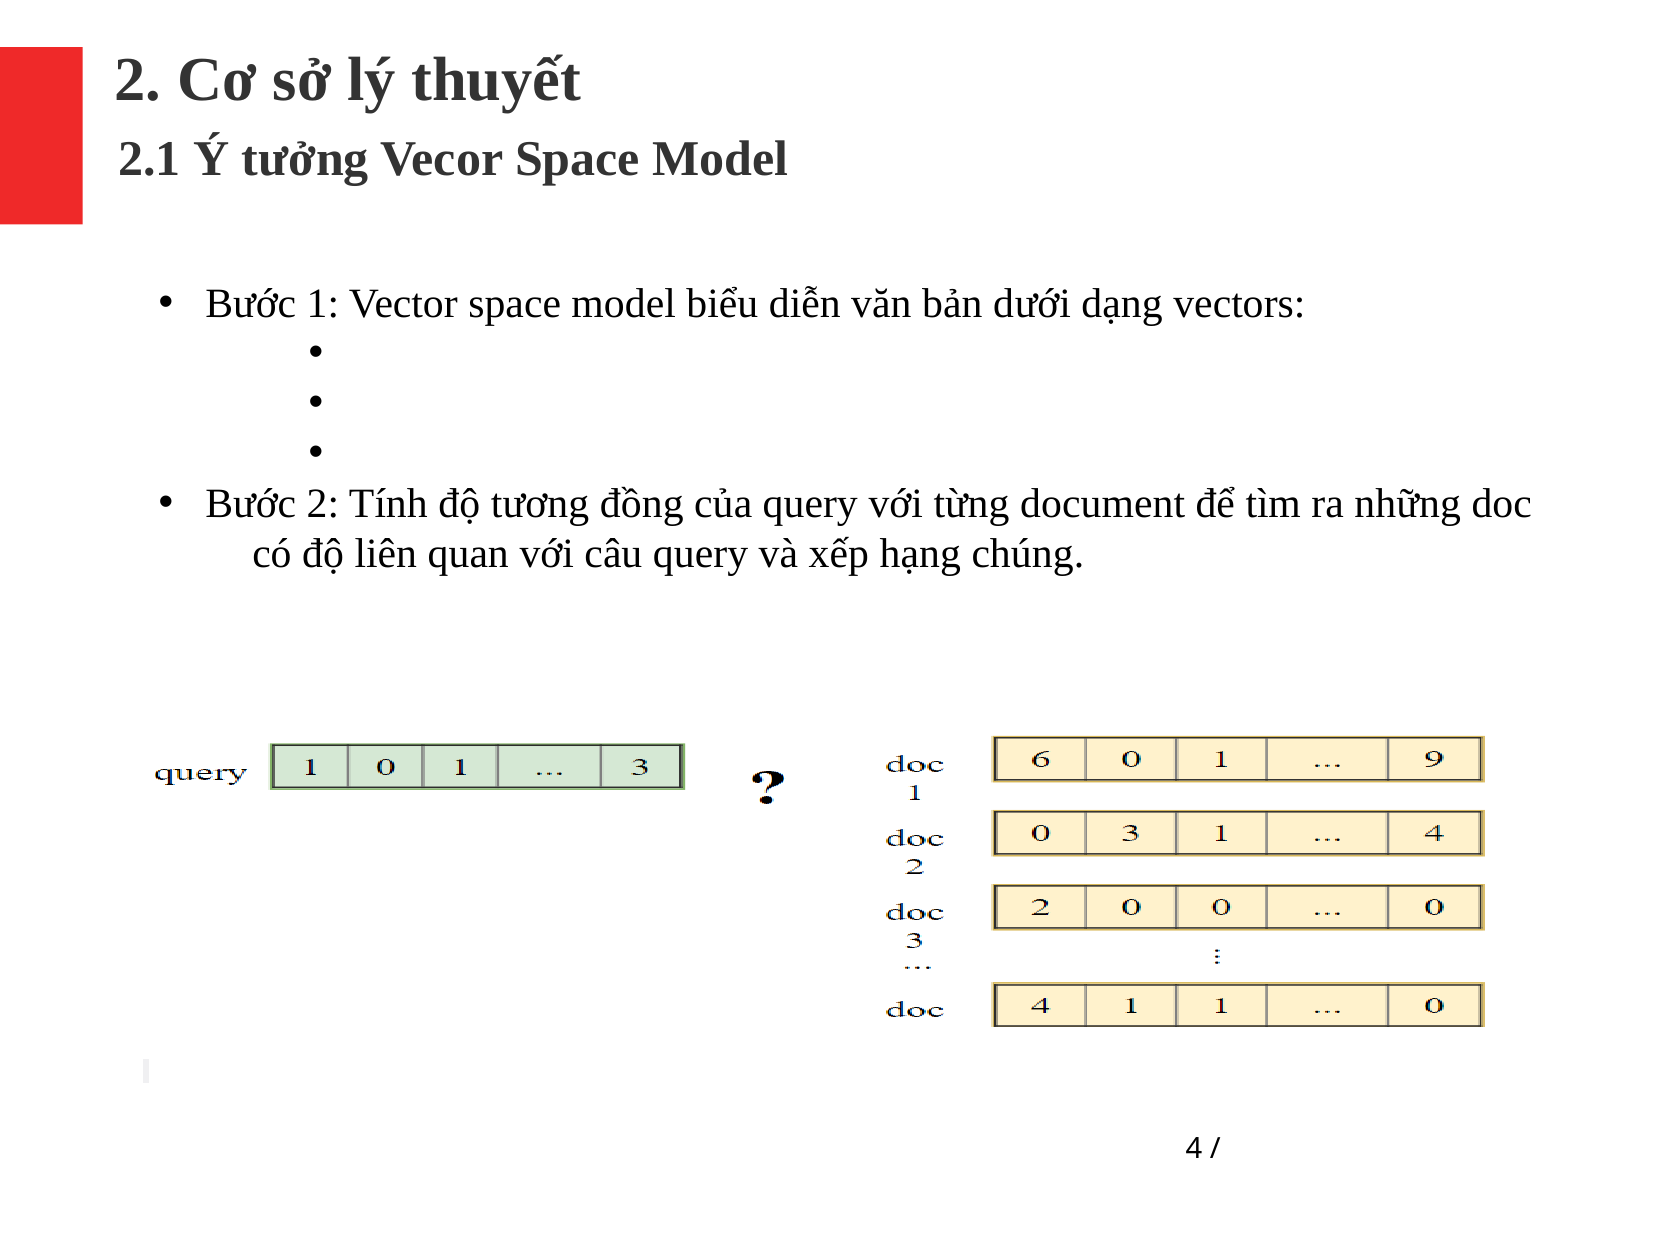

2. Cơ sở lý thuyết
2.1 Ý tưởng Vecor Space Model
Bước 1: Vector space model biểu diễn văn bản dưới dạng vectors:
Bước 2: Tính độ tương đồng của query với từng document để tìm ra những doc có độ liên quan với câu query và xếp hạng chúng.